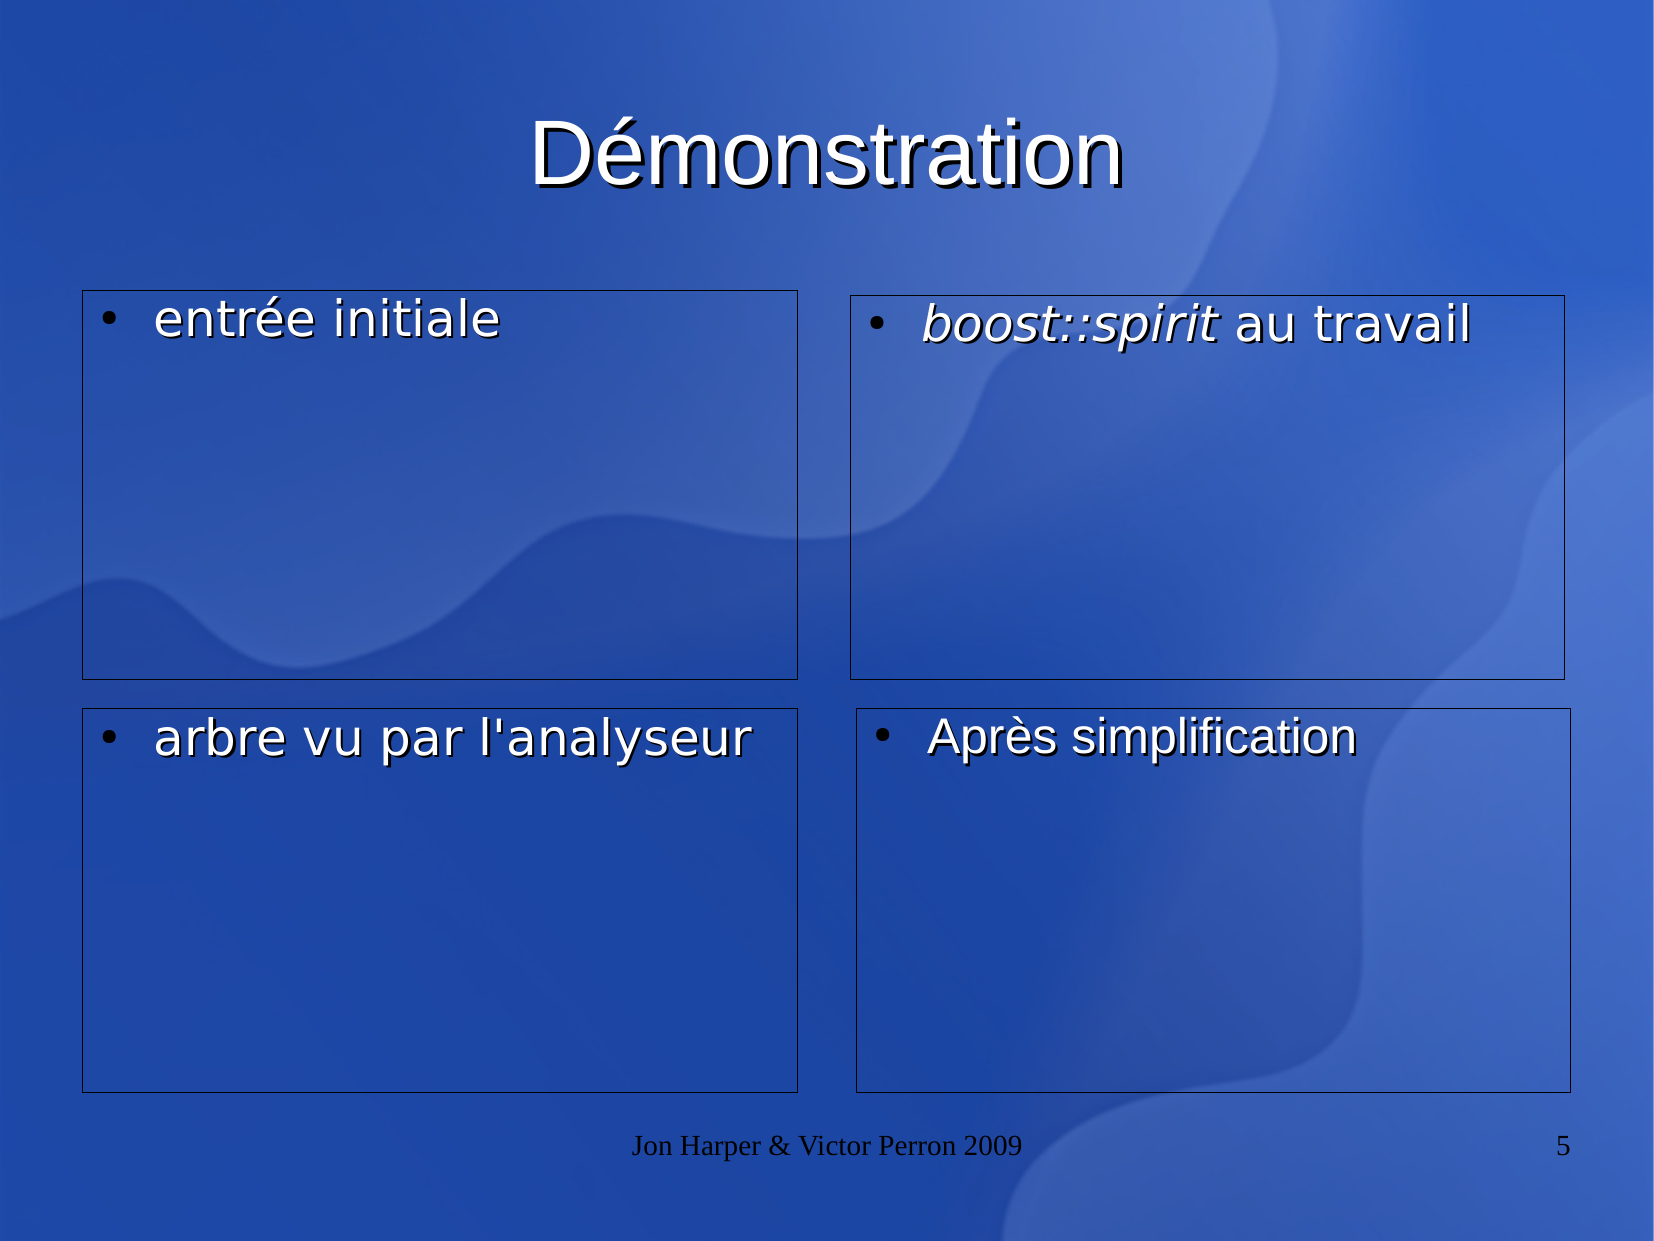

# Démonstration
entrée initiale
boost::spirit au travail
arbre vu par l'analyseur
Après simplification
Jon Harper & Victor Perron 2009
5